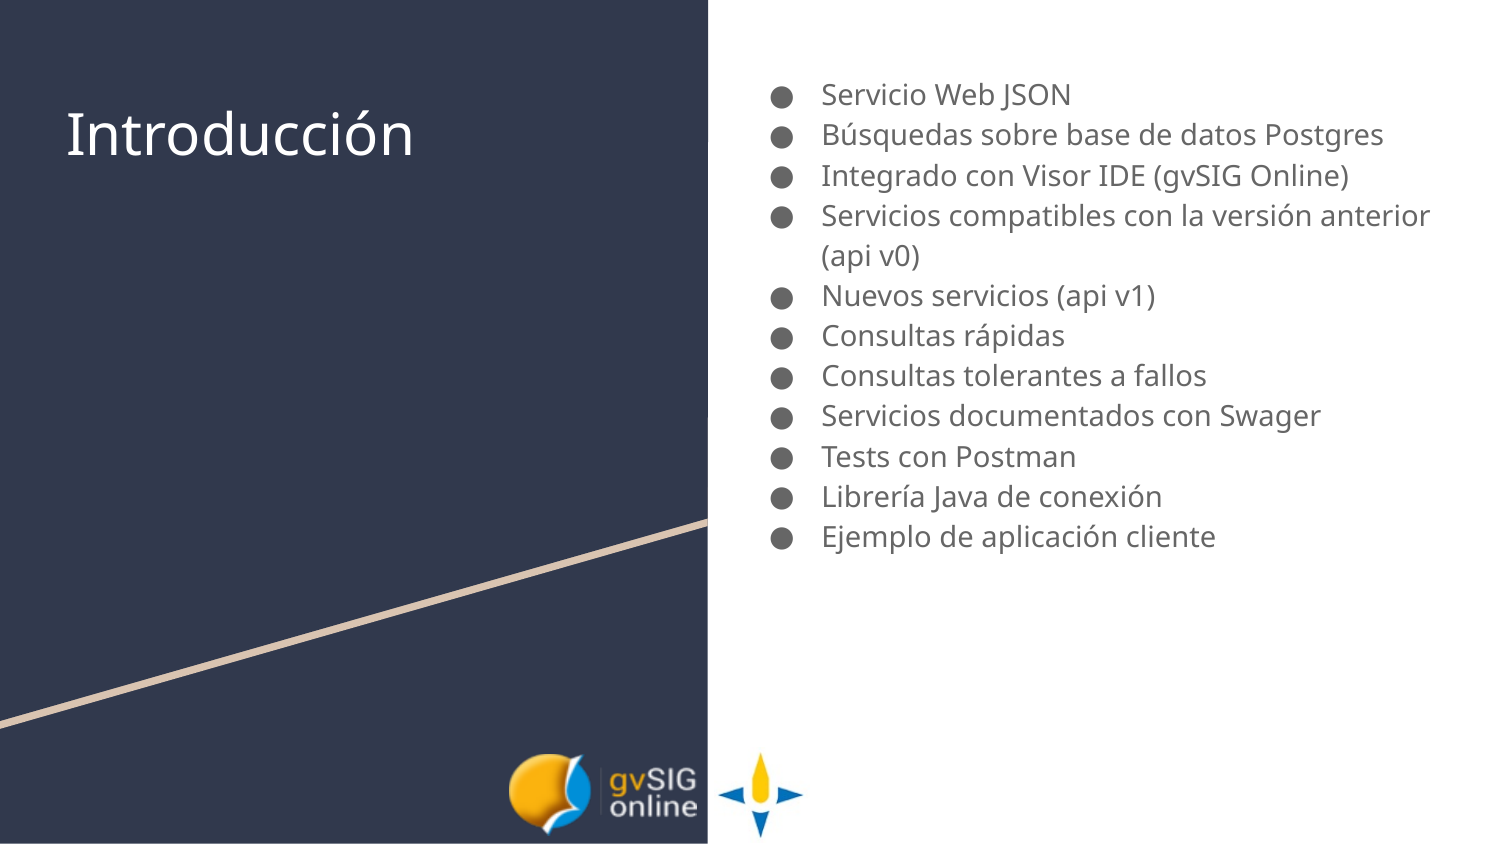

Servicio Web JSON
Búsquedas sobre base de datos Postgres
Integrado con Visor IDE (gvSIG Online)
Servicios compatibles con la versión anterior (api v0)
Nuevos servicios (api v1)
Consultas rápidas
Consultas tolerantes a fallos
Servicios documentados con Swager
Tests con Postman
Librería Java de conexión
Ejemplo de aplicación cliente
# Introducción